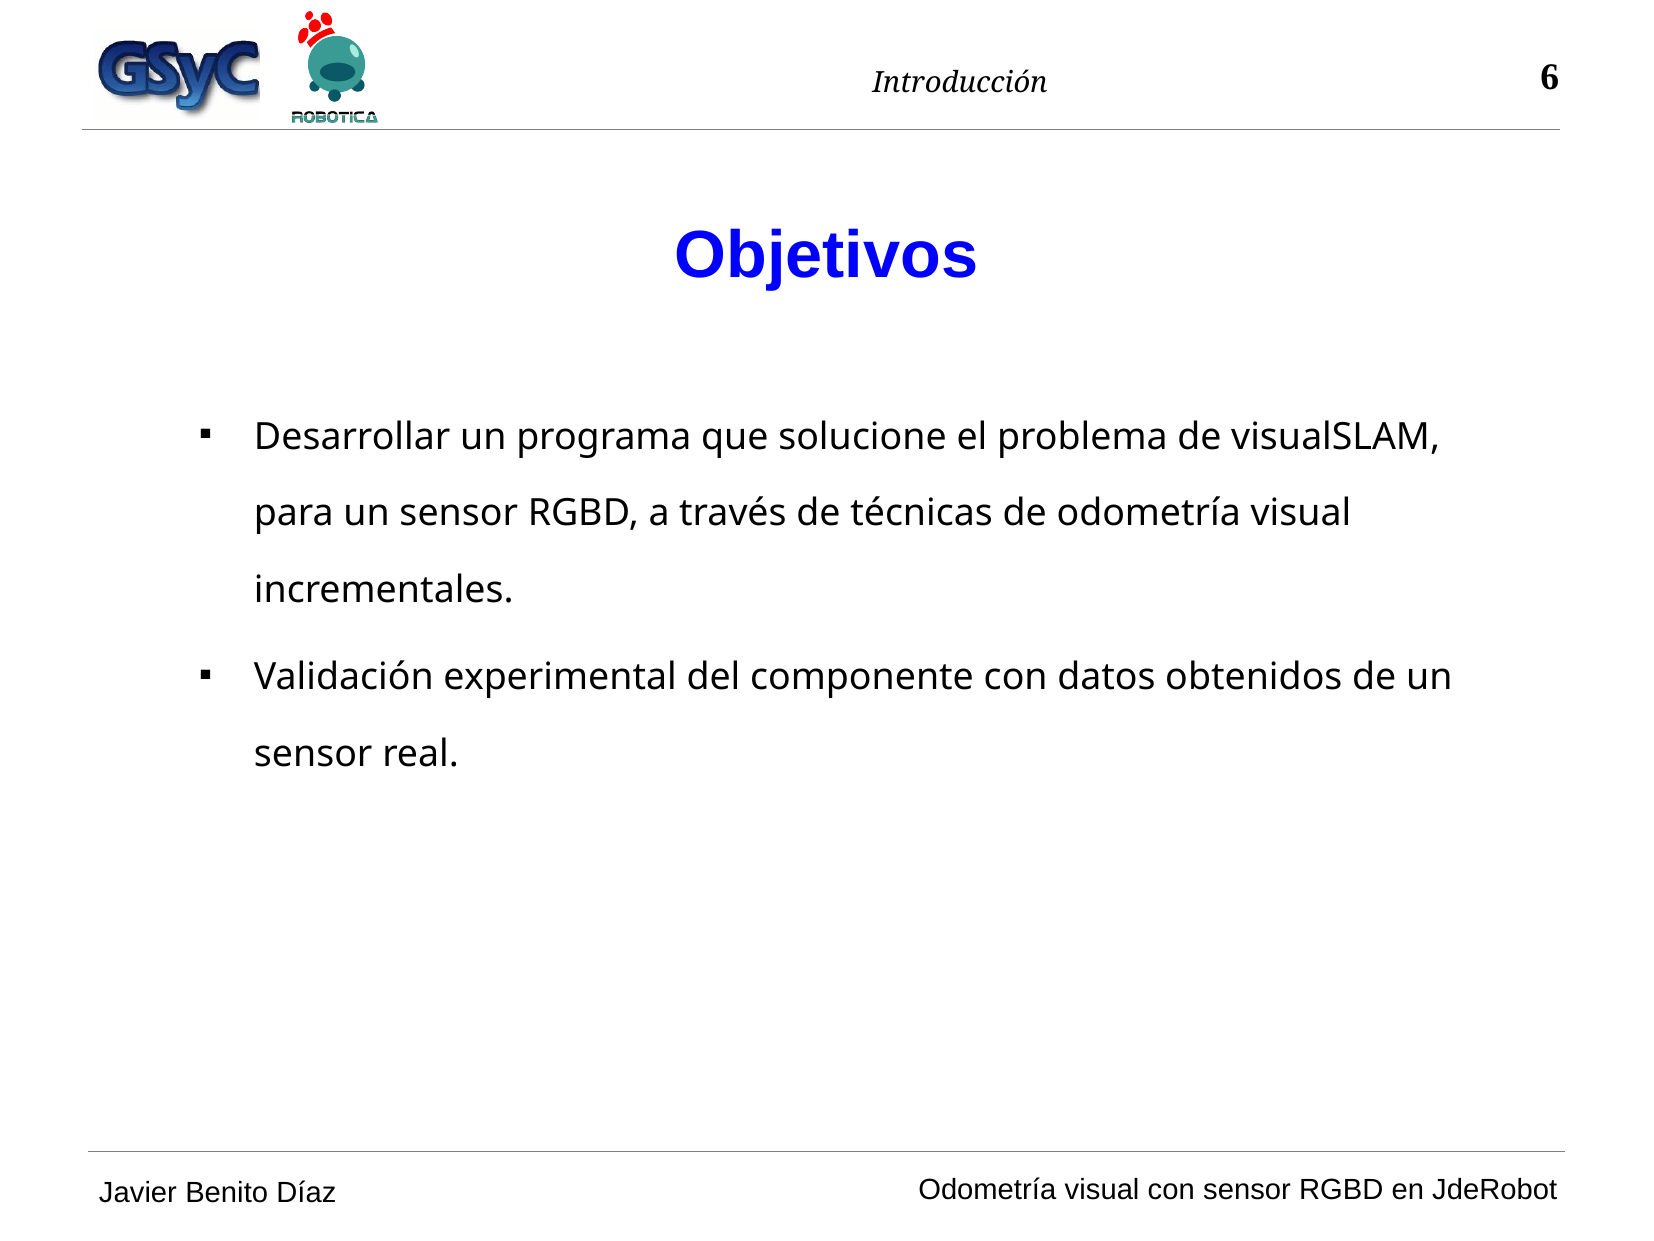

6
Introducción
# Objetivos
Desarrollar un programa que solucione el problema de visualSLAM, para un sensor RGBD, a través de técnicas de odometría visual incrementales.
Validación experimental del componente con datos obtenidos de un sensor real.